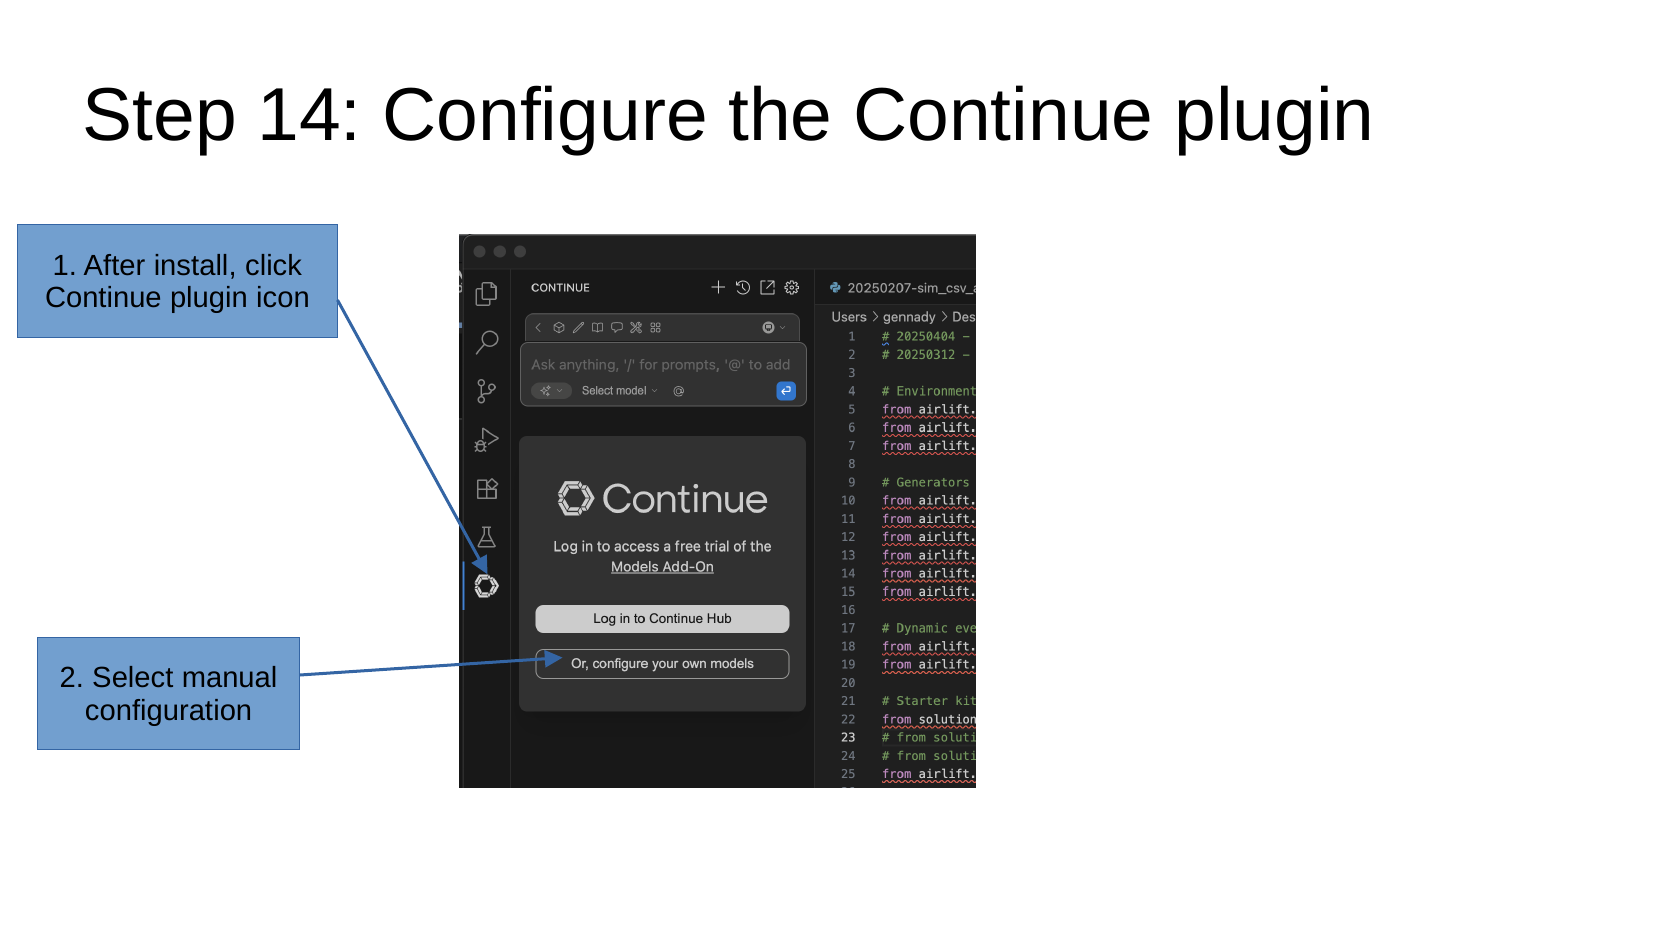

# Step 14: Configure the Continue plugin
1. After install, click Continue plugin icon
2. Select manual configuration